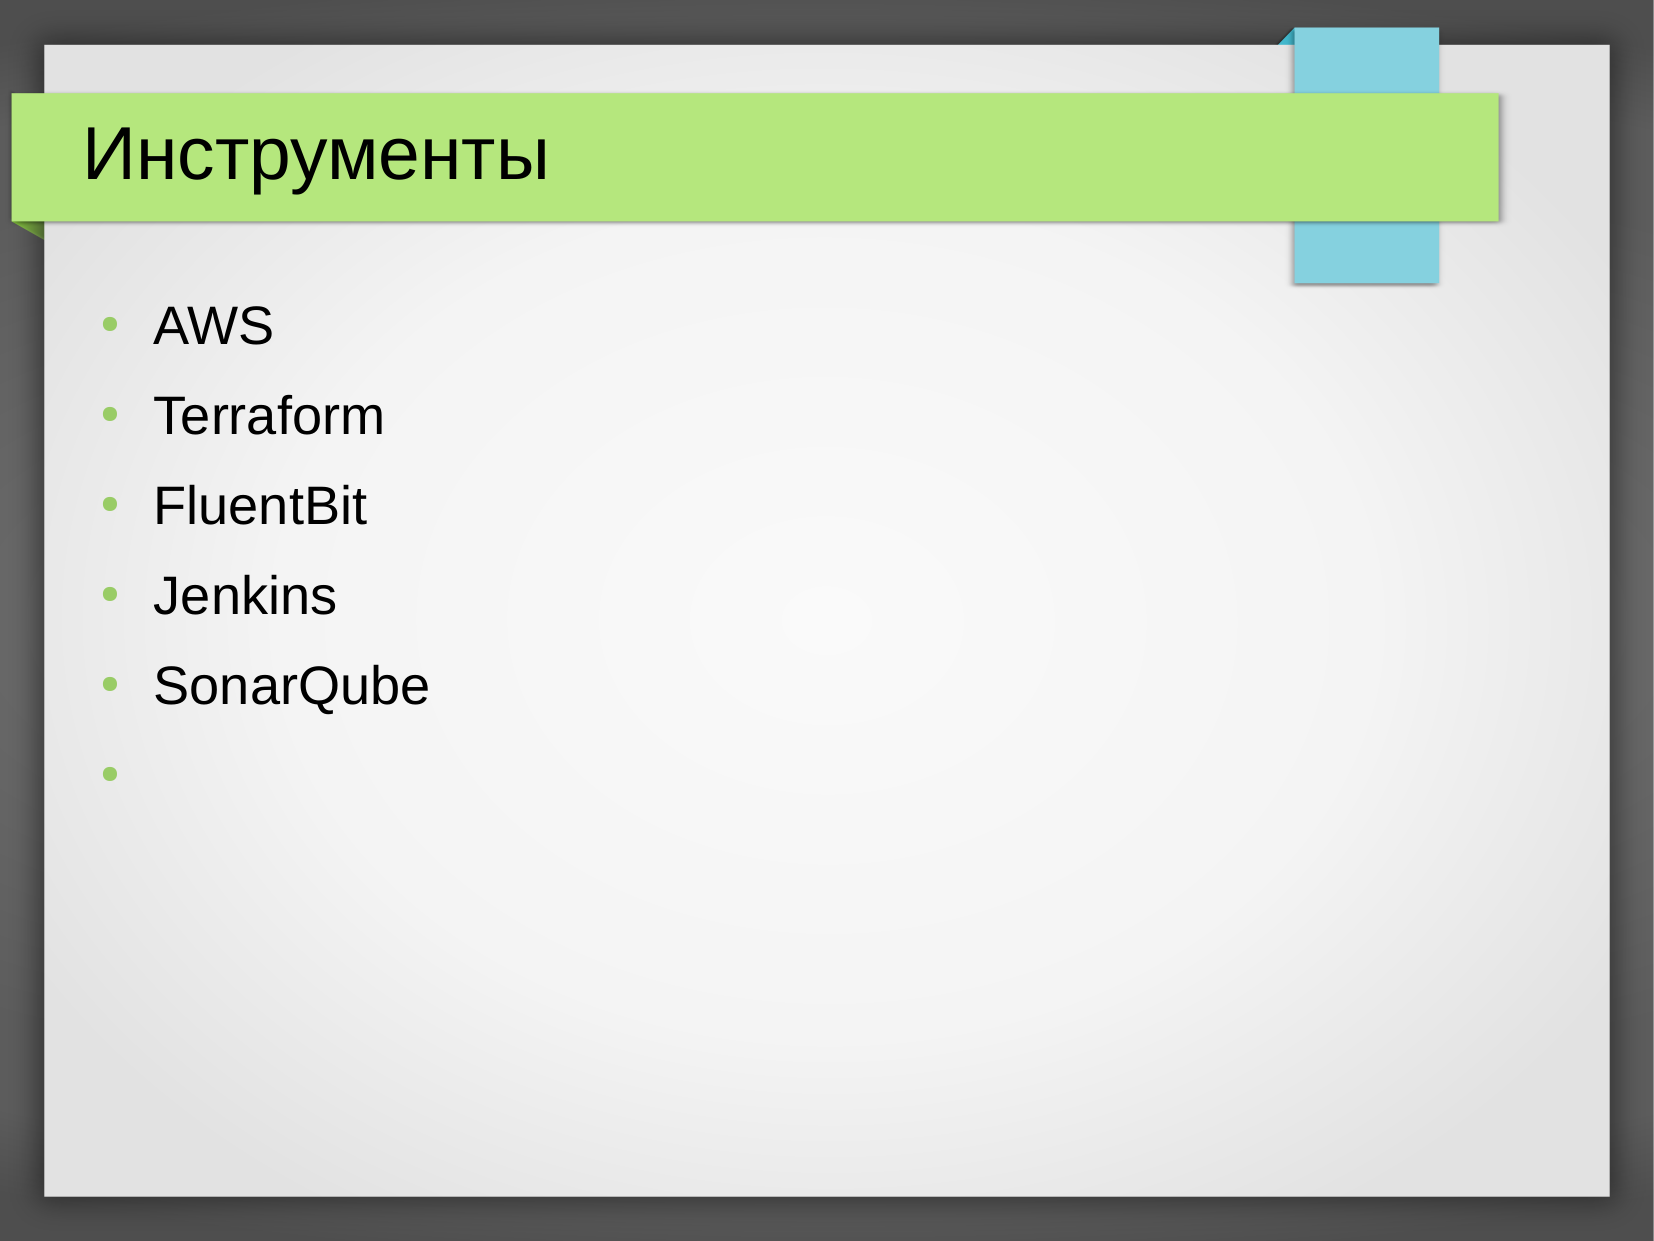

# Инструменты
AWS
Terraform
FluentBit
Jenkins
SonarQube